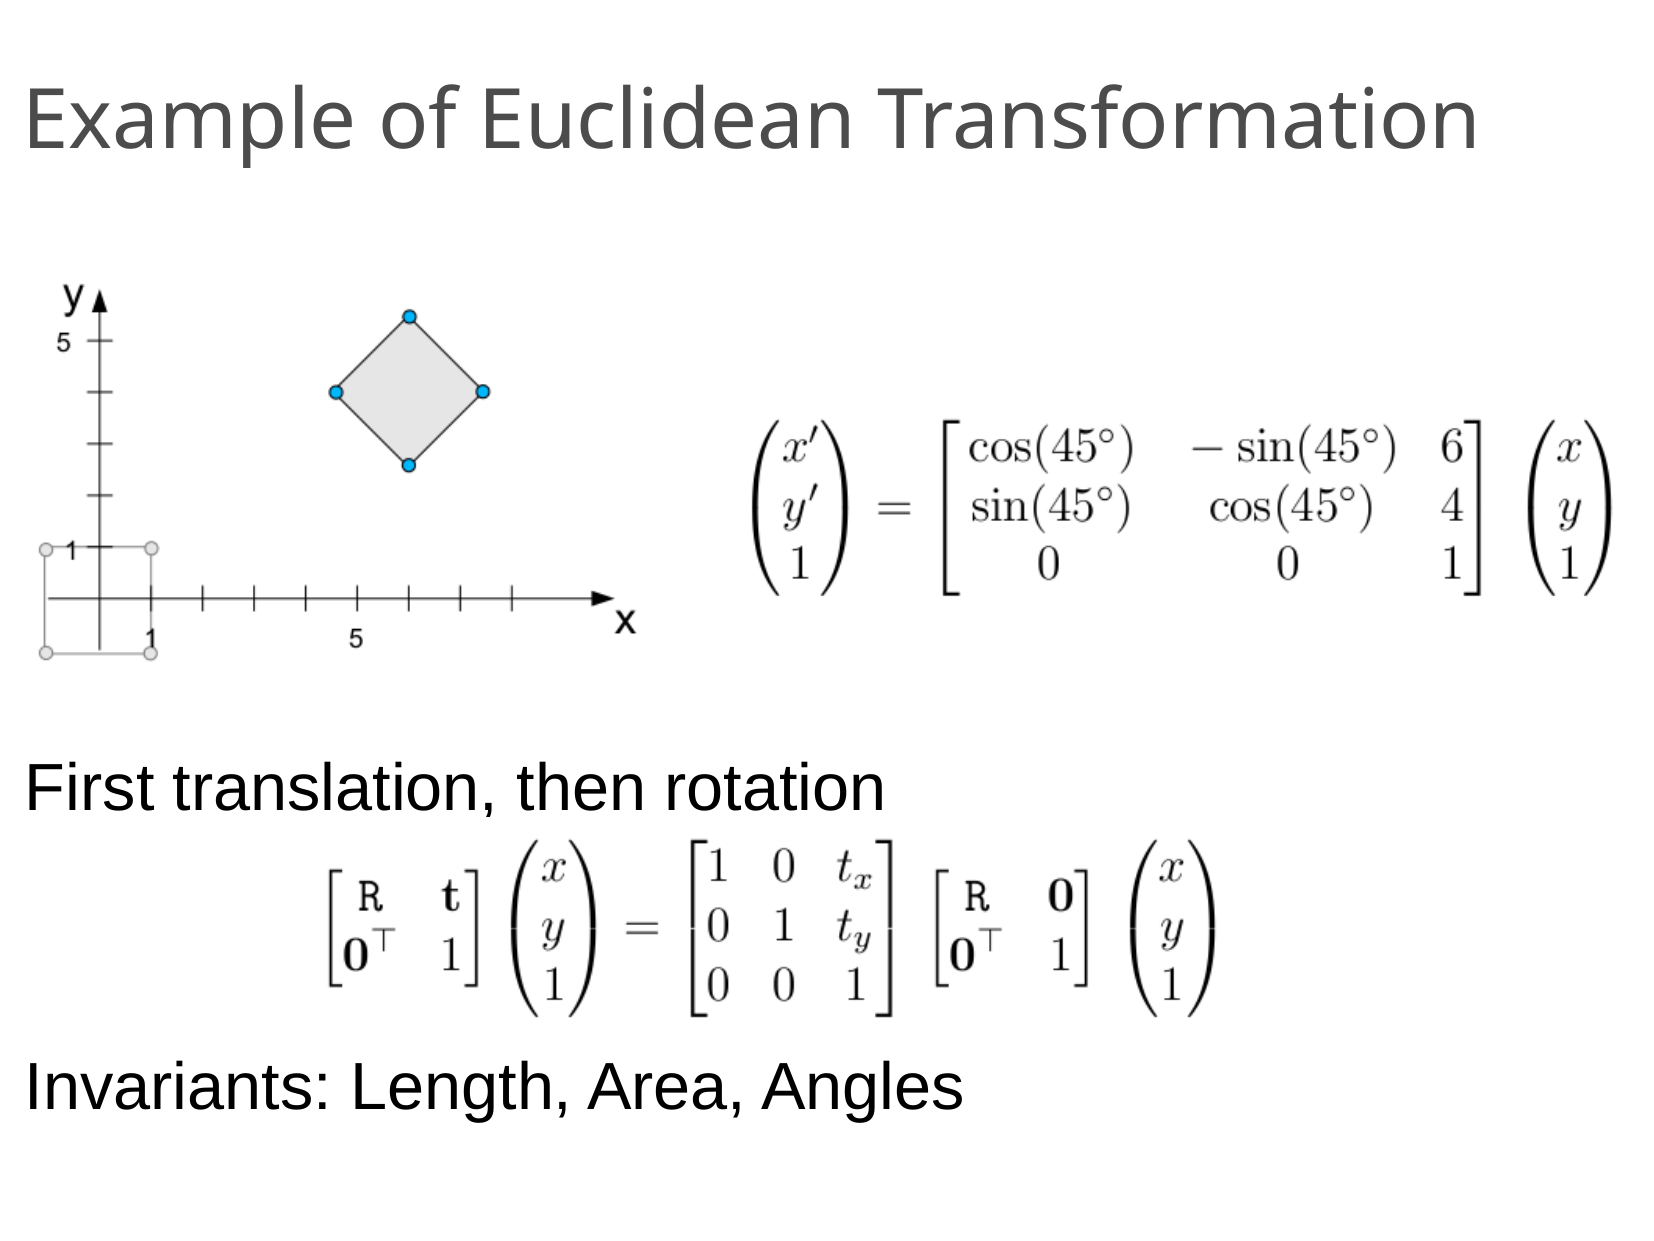

# Example of Euclidean Transformation
First translation, then rotation
Invariants: Length, Area, Angles